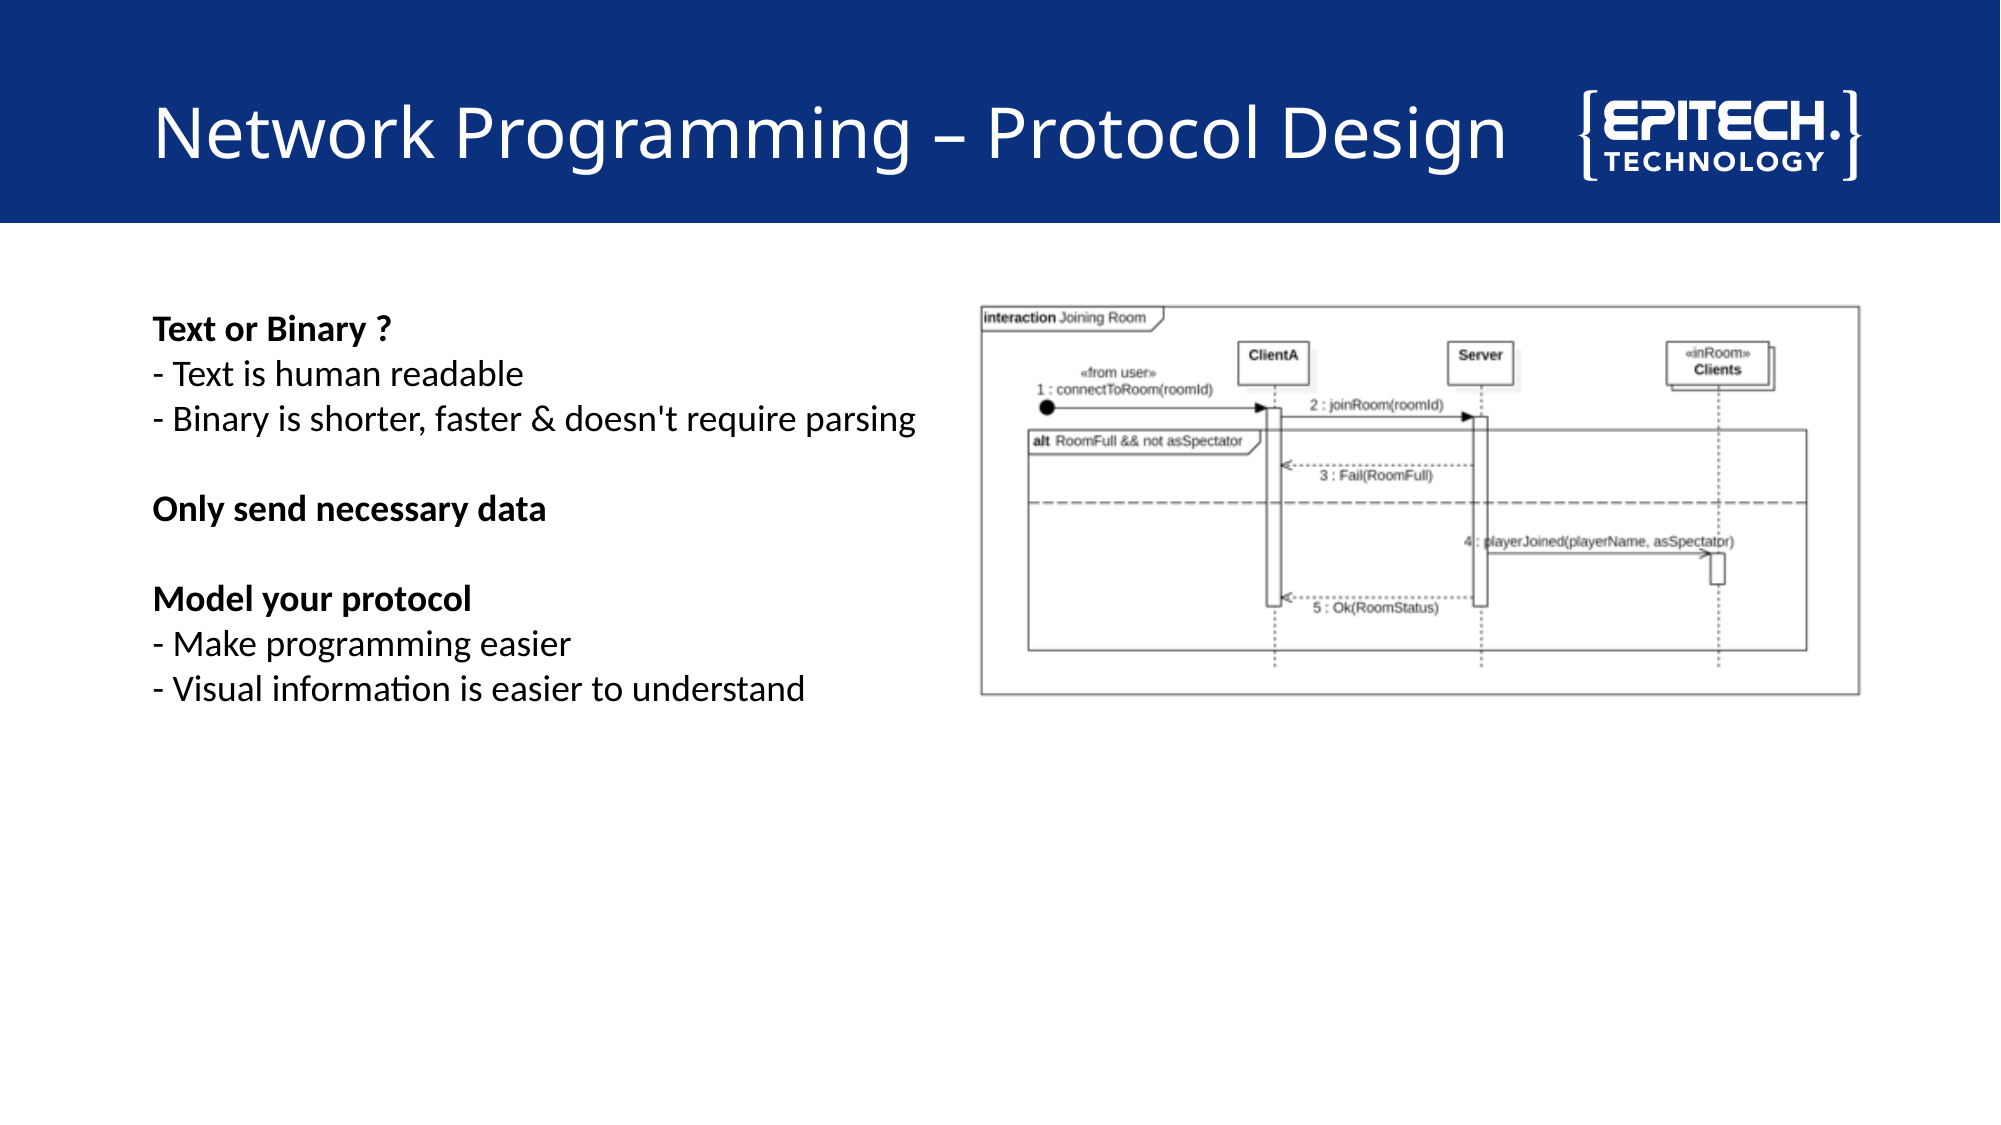

# Network Programming – Protocol Design
Text or Binary ?
- Text is human readable
- Binary is shorter, faster & doesn't require parsing
Only send necessary data
Model your protocol
- Make programming easier
- Visual information is easier to understand